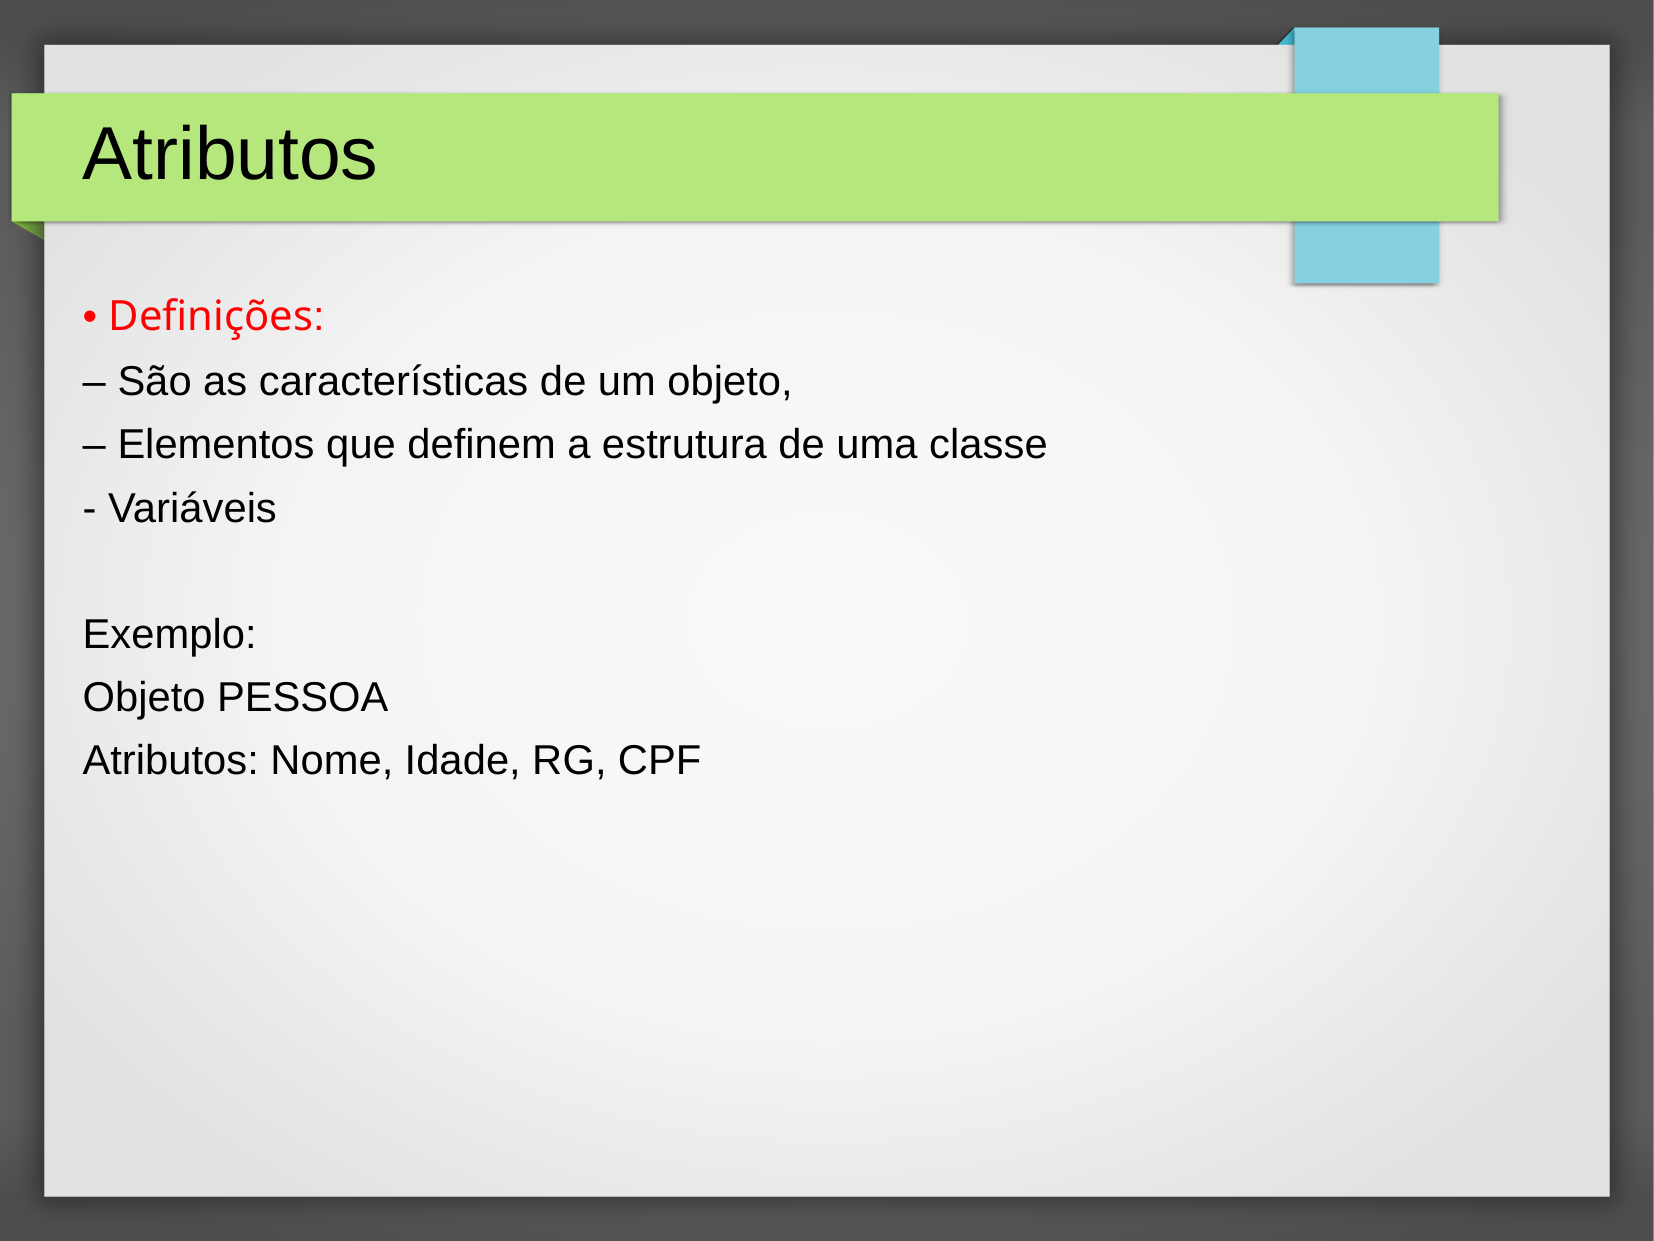

# Atributos
• Definições:
– São as características de um objeto,
– Elementos que definem a estrutura de uma classe
- Variáveis
Exemplo:
Objeto PESSOA
Atributos: Nome, Idade, RG, CPF